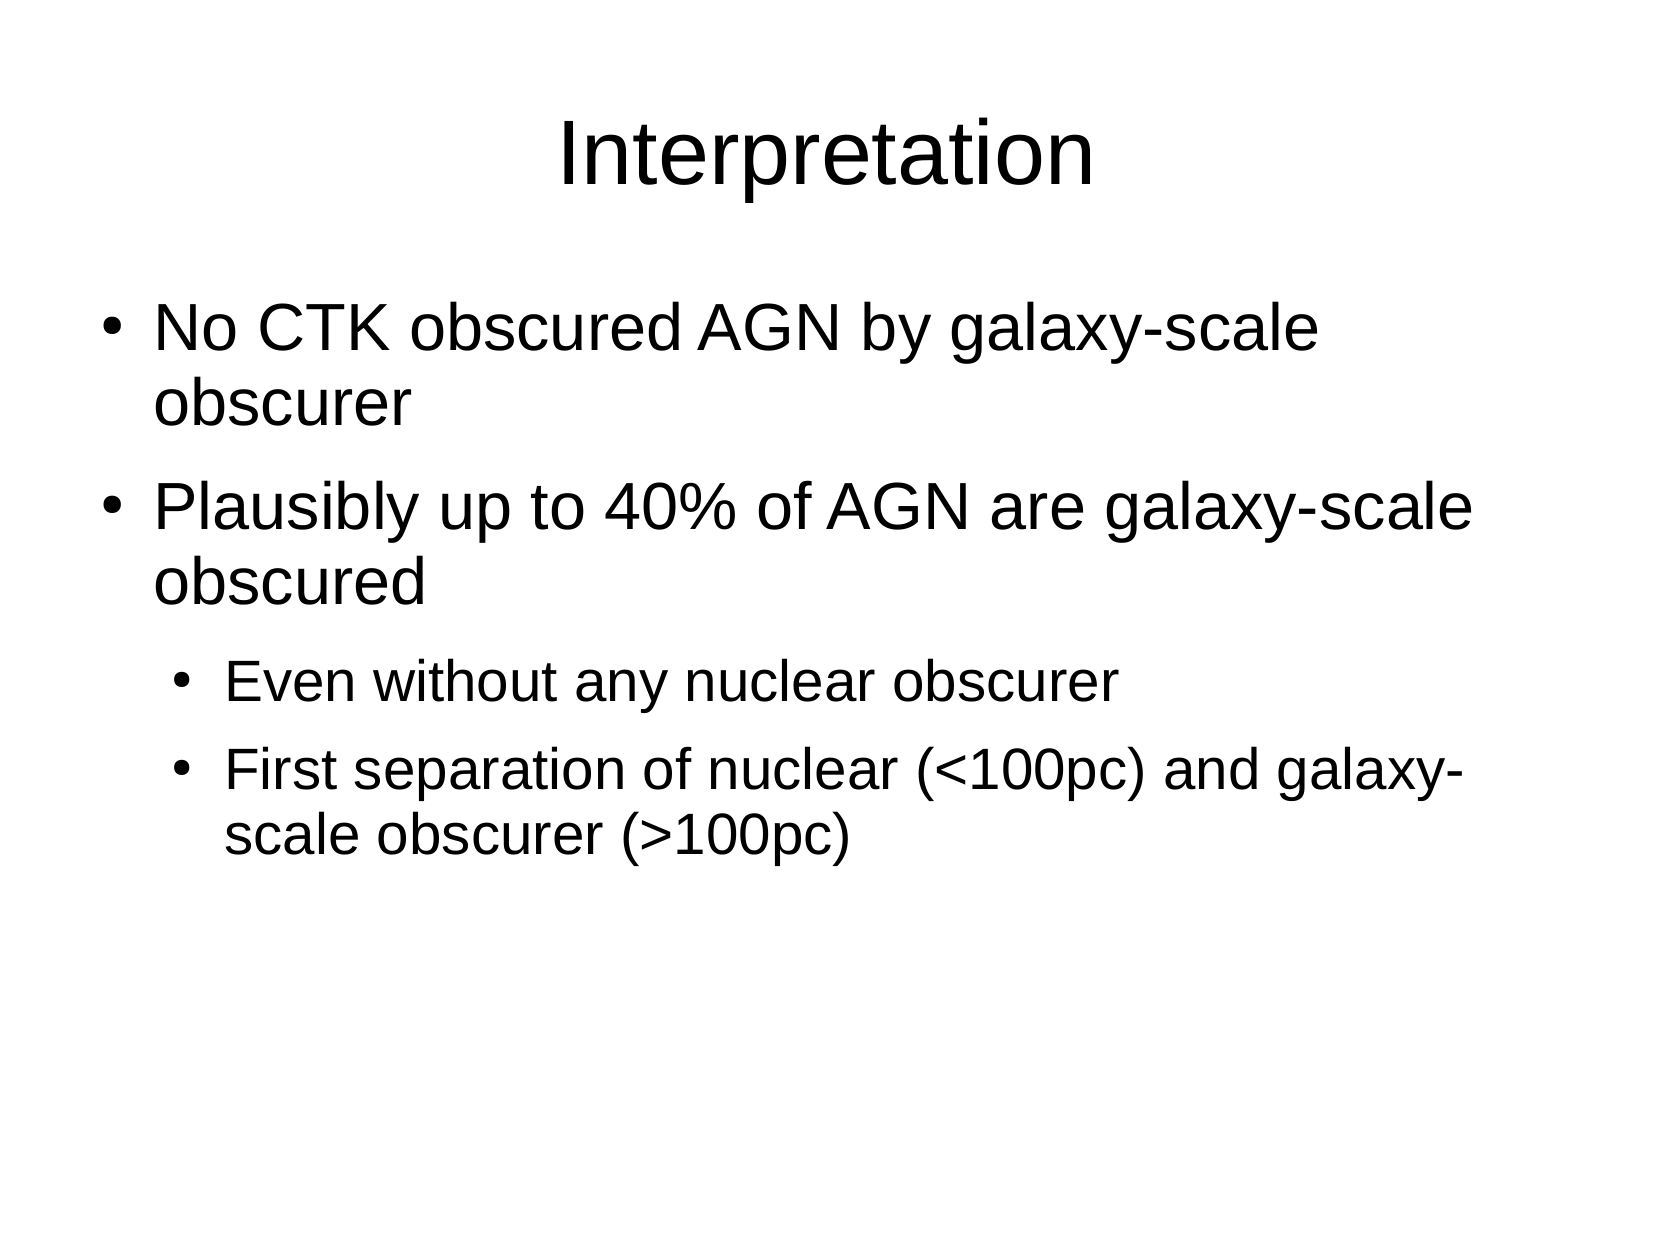

# Interpretation
No CTK obscured AGN by galaxy-scale obscurer
Plausibly up to 40% of AGN are galaxy-scale obscured
Even without any nuclear obscurer
First separation of nuclear (<100pc) and galaxy-scale obscurer (>100pc)